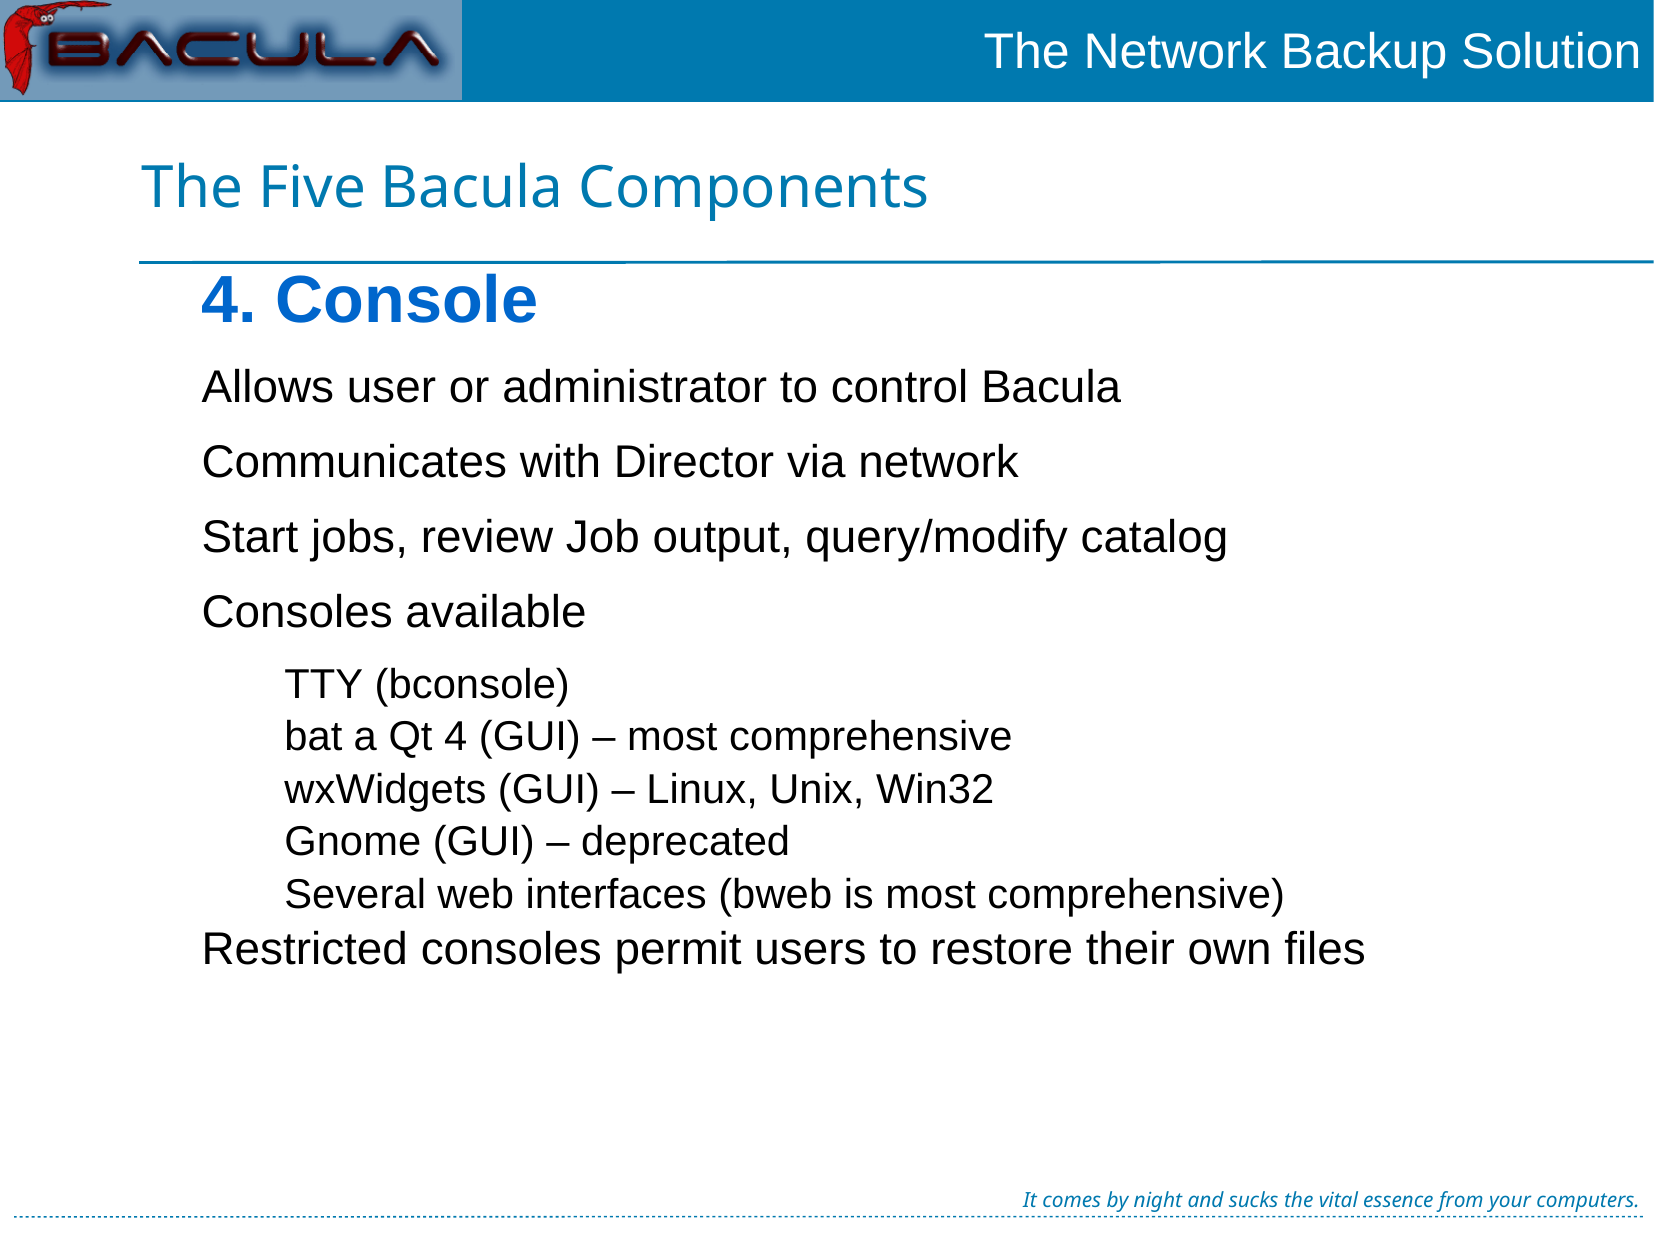

# The Five Bacula Components
4. Console
Allows user or administrator to control Bacula
Communicates with Director via network
Start jobs, review Job output, query/modify catalog
Consoles available
TTY (bconsole)
bat a Qt 4 (GUI) – most comprehensive
wxWidgets (GUI) – Linux, Unix, Win32
Gnome (GUI) – deprecated
Several web interfaces (bweb is most comprehensive)
Restricted consoles permit users to restore their own files